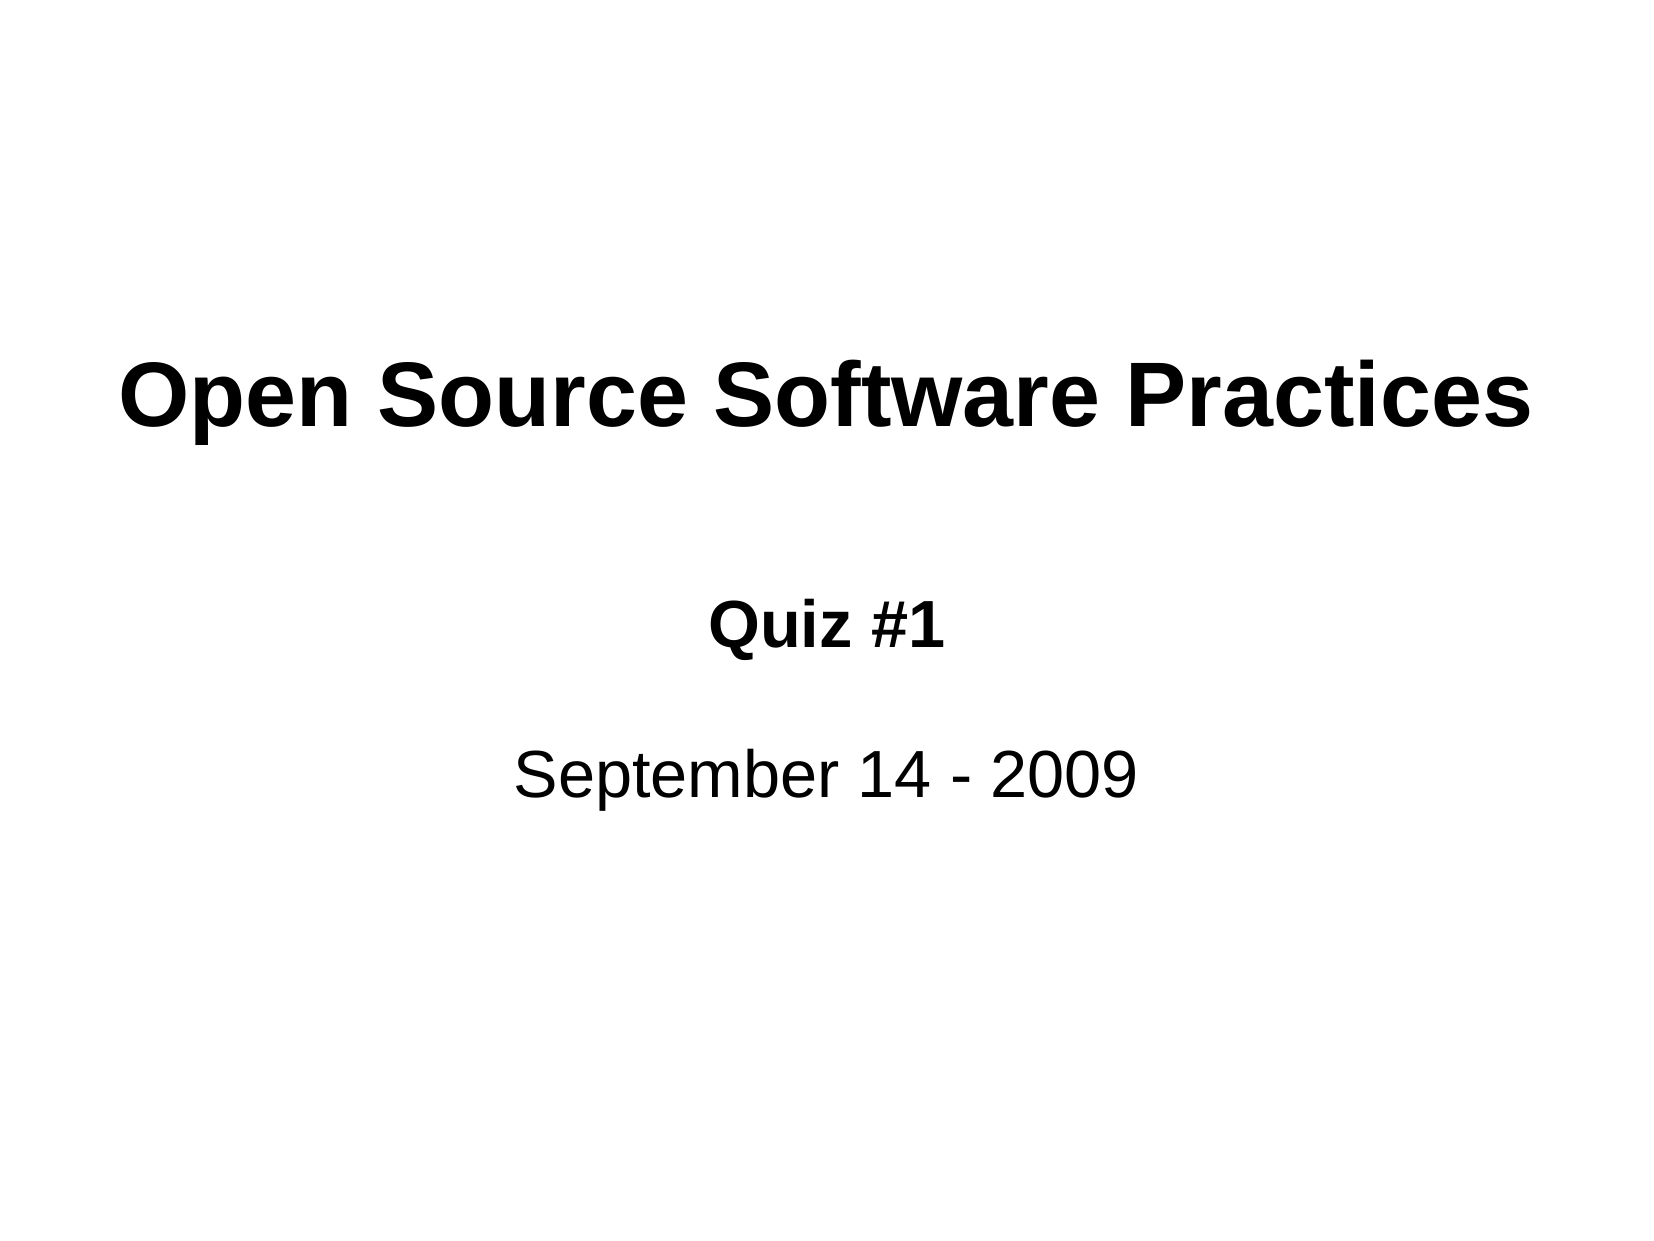

Quiz #1
September 14 - 2009
# Open Source Software Practices